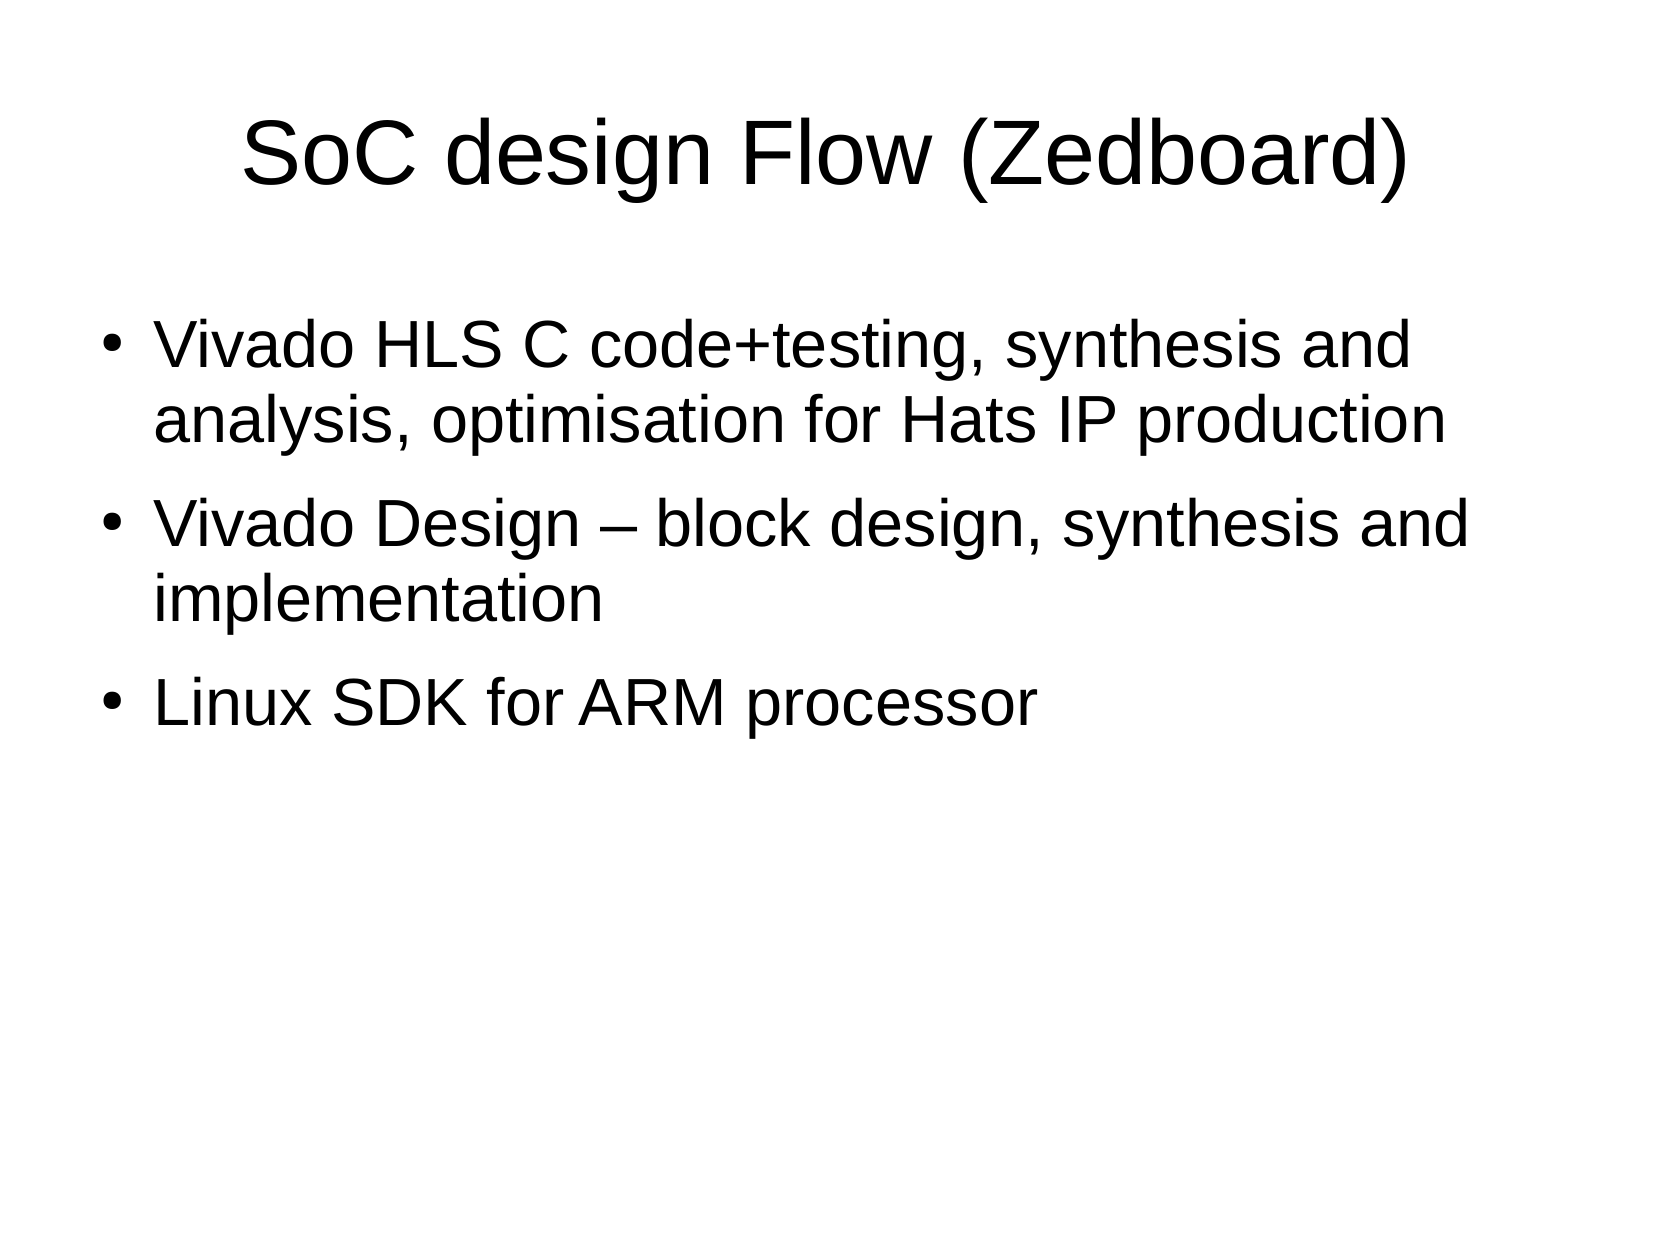

# SoC design Flow (Zedboard)
Vivado HLS C code+testing, synthesis and analysis, optimisation for Hats IP production
Vivado Design – block design, synthesis and implementation
Linux SDK for ARM processor